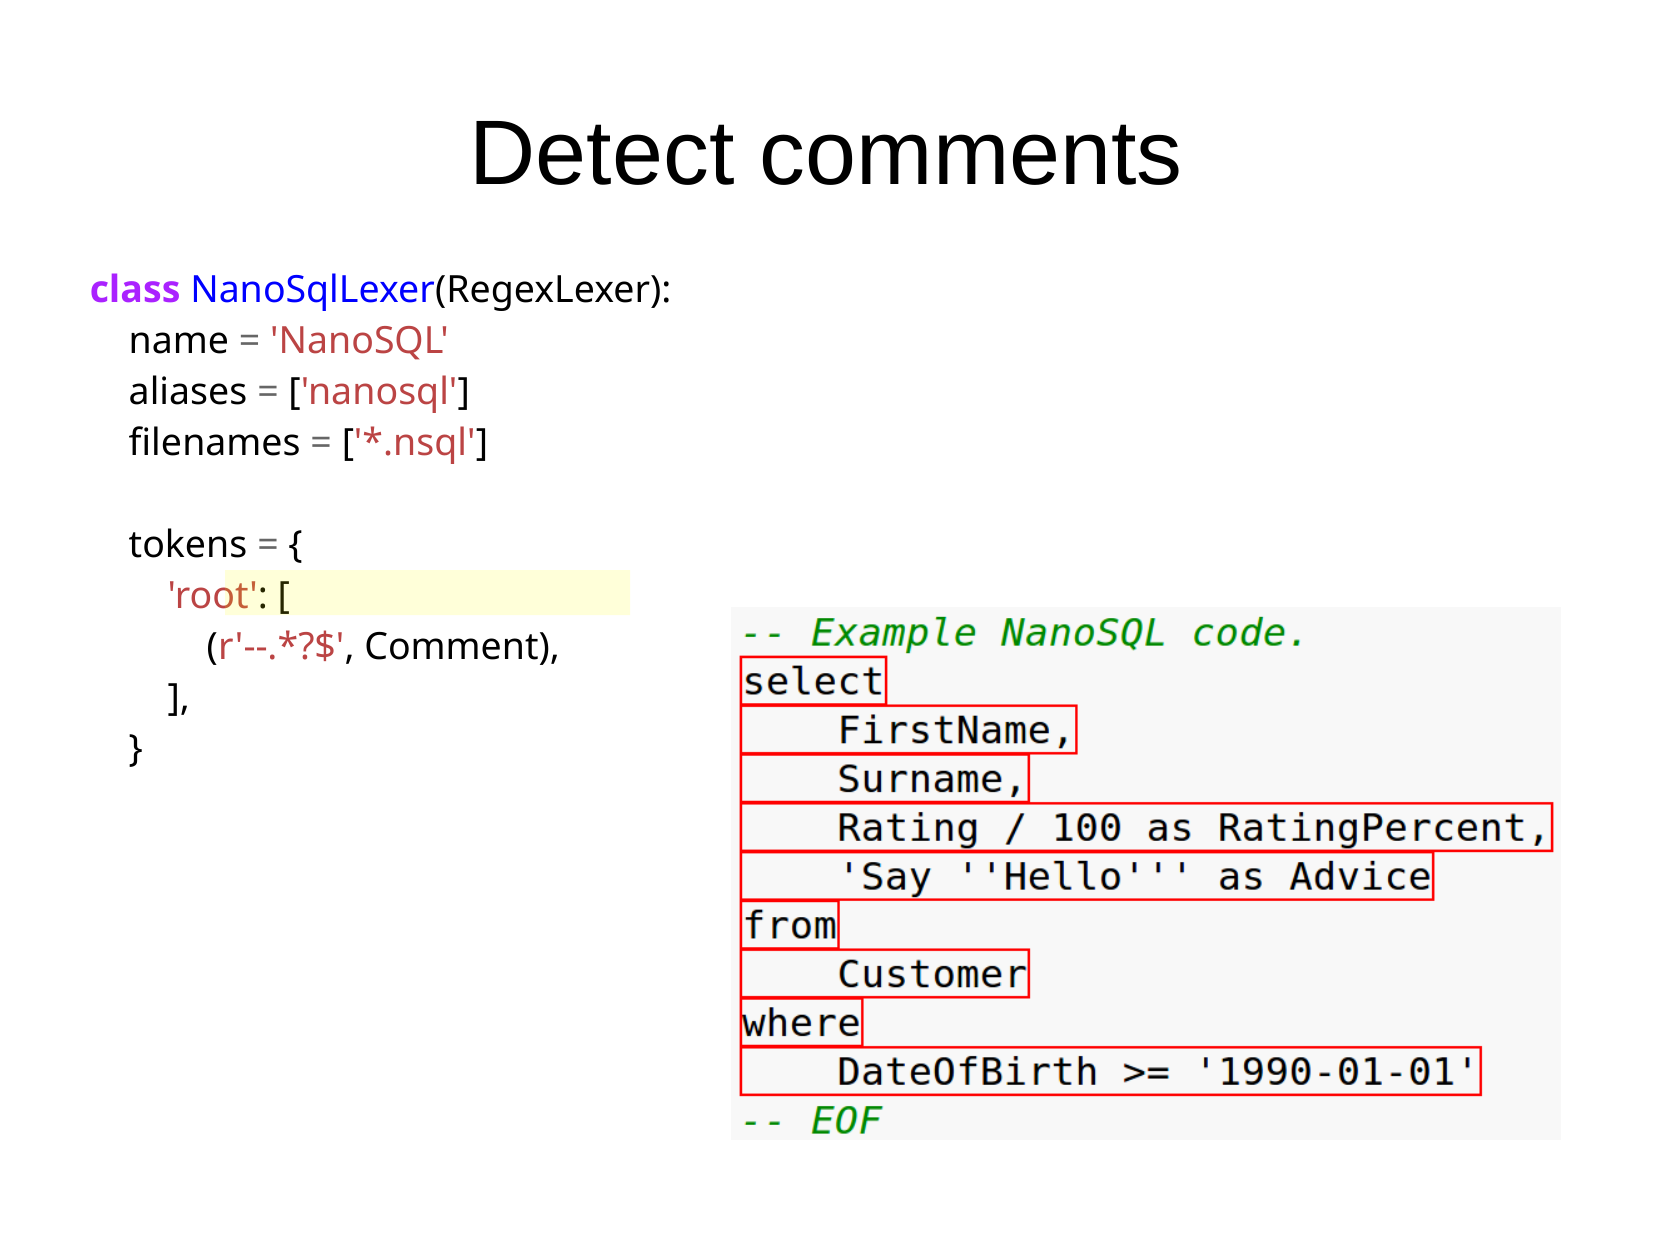

# Detect comments
class NanoSqlLexer(RegexLexer):
 name = 'NanoSQL'
 aliases = ['nanosql']
 filenames = ['*.nsql']
 tokens = {
 'root': [
 (r'--.*?$', Comment),
 ],
 }